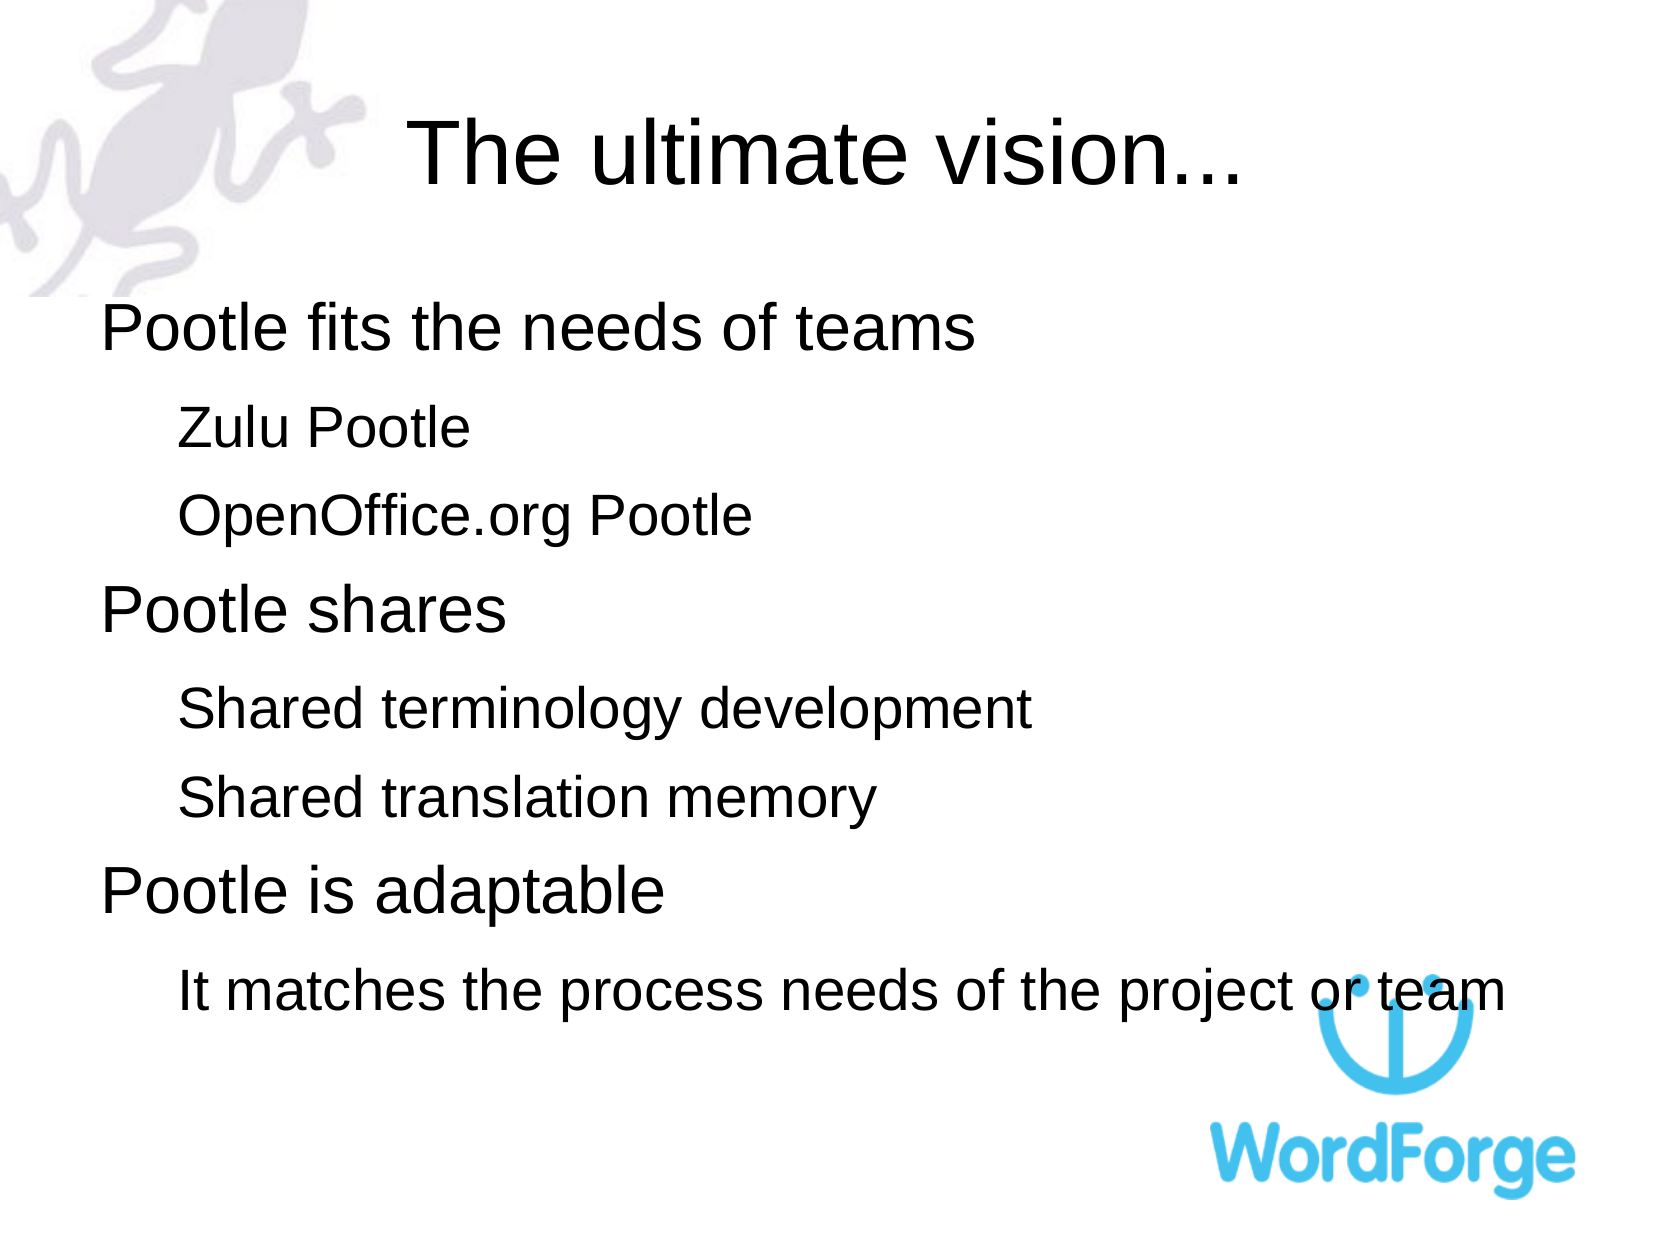

# The ultimate vision...
Pootle fits the needs of teams
Zulu Pootle
OpenOffice.org Pootle
Pootle shares
Shared terminology development
Shared translation memory
Pootle is adaptable
It matches the process needs of the project or team